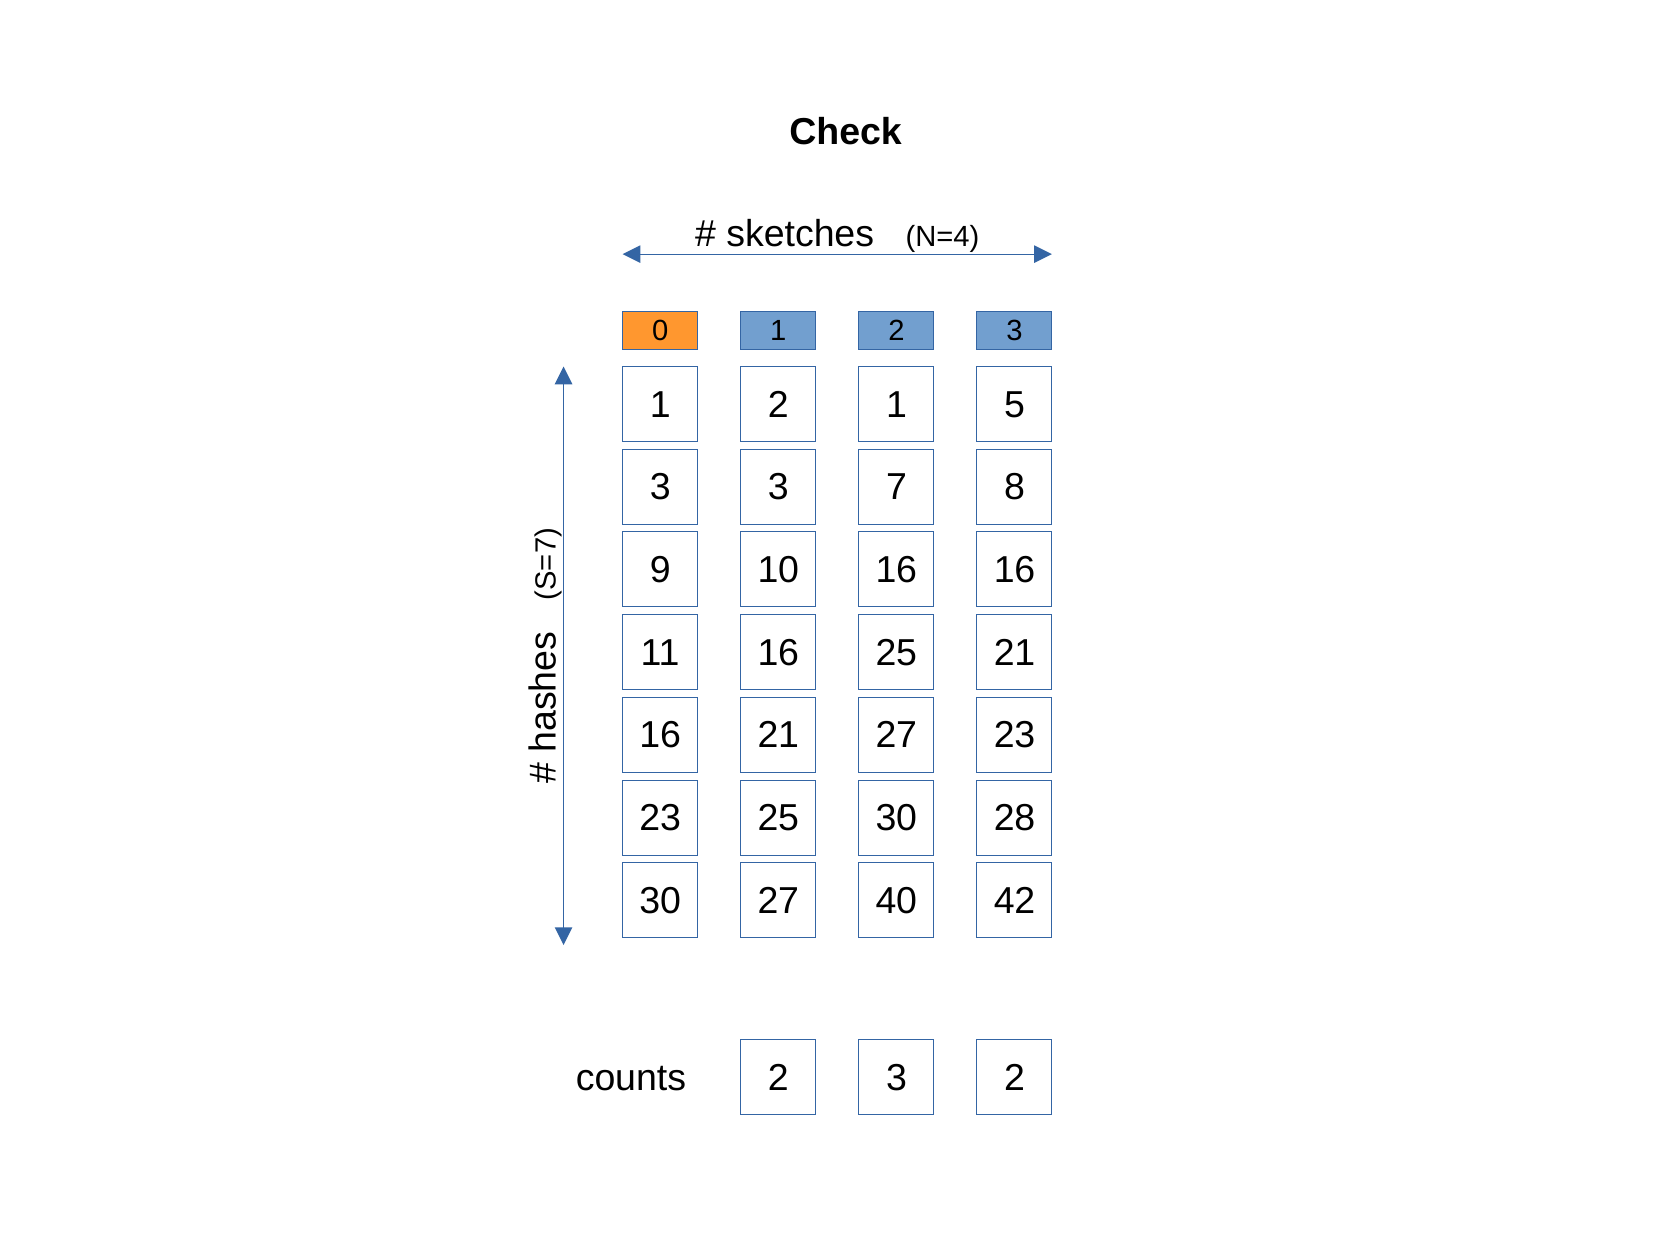

Check
# sketches (N=4)
0
1
2
3
# hashes (S=7)
1
3
9
11
16
23
30
2
3
10
16
21
25
27
2
3
2
1
7
16
25
27
30
40
5
8
16
21
23
28
42
counts